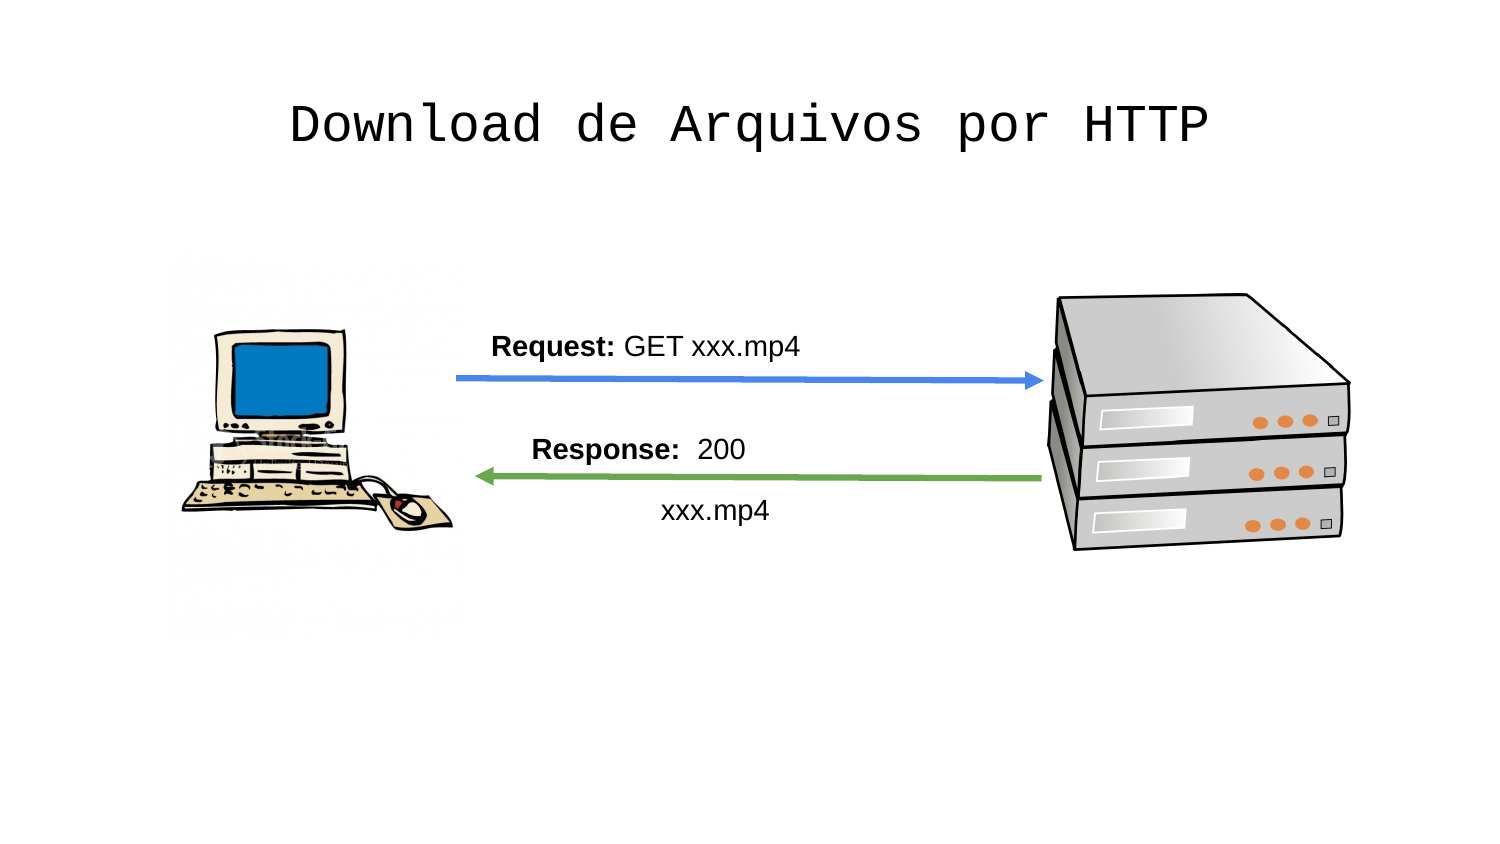

# Download de Arquivos por HTTP
Request: GET xxx.mp4
Response: 200
xxx.mp4